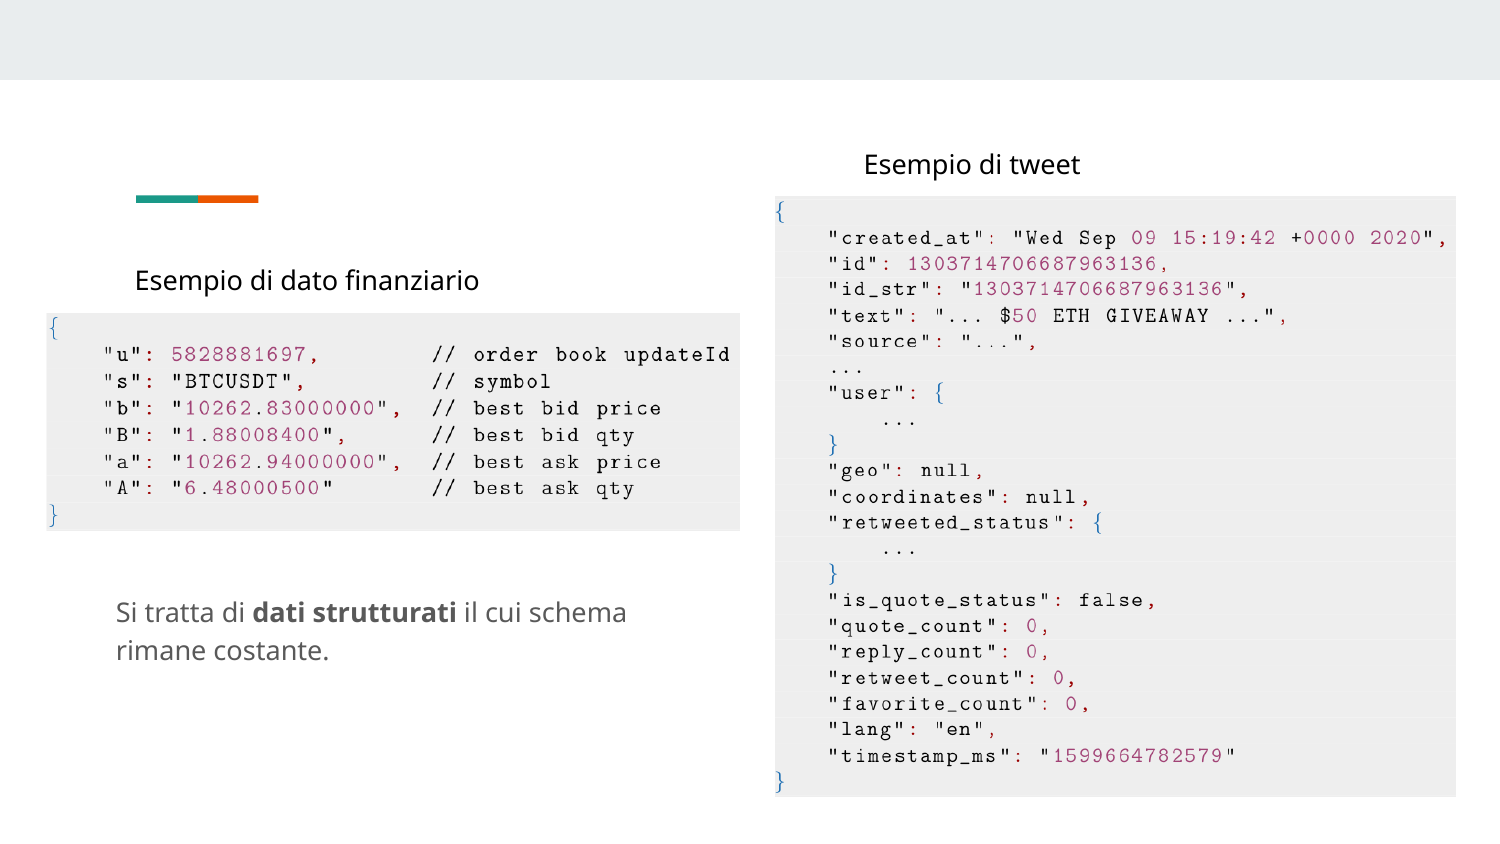

Esempio di tweet
Esempio di dato finanziario
Si tratta di dati strutturati il cui schema rimane costante.